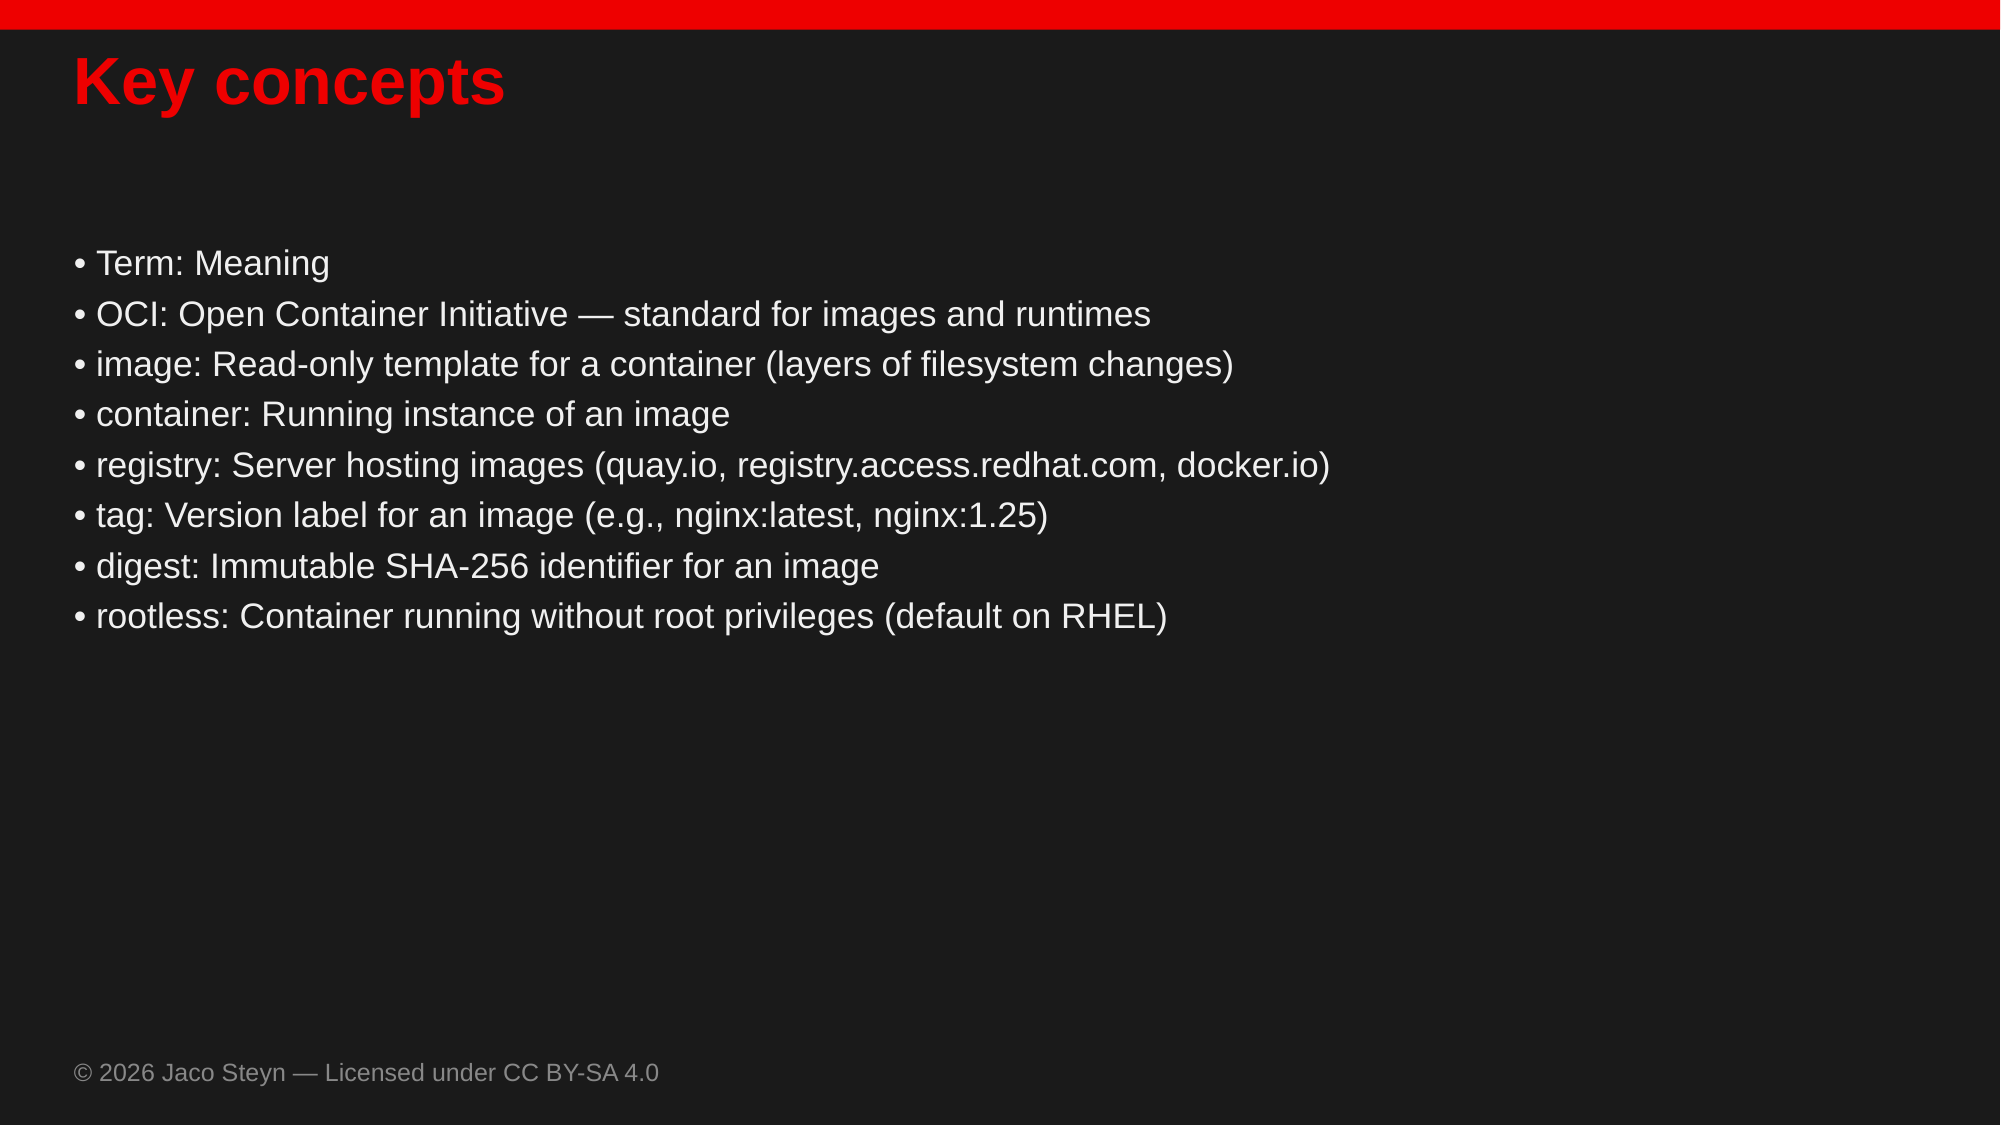

Key concepts
• Term: Meaning
• OCI: Open Container Initiative — standard for images and runtimes
• image: Read-only template for a container (layers of filesystem changes)
• container: Running instance of an image
• registry: Server hosting images (quay.io, registry.access.redhat.com, docker.io)
• tag: Version label for an image (e.g., nginx:latest, nginx:1.25)
• digest: Immutable SHA-256 identifier for an image
• rootless: Container running without root privileges (default on RHEL)
© 2026 Jaco Steyn — Licensed under CC BY-SA 4.0